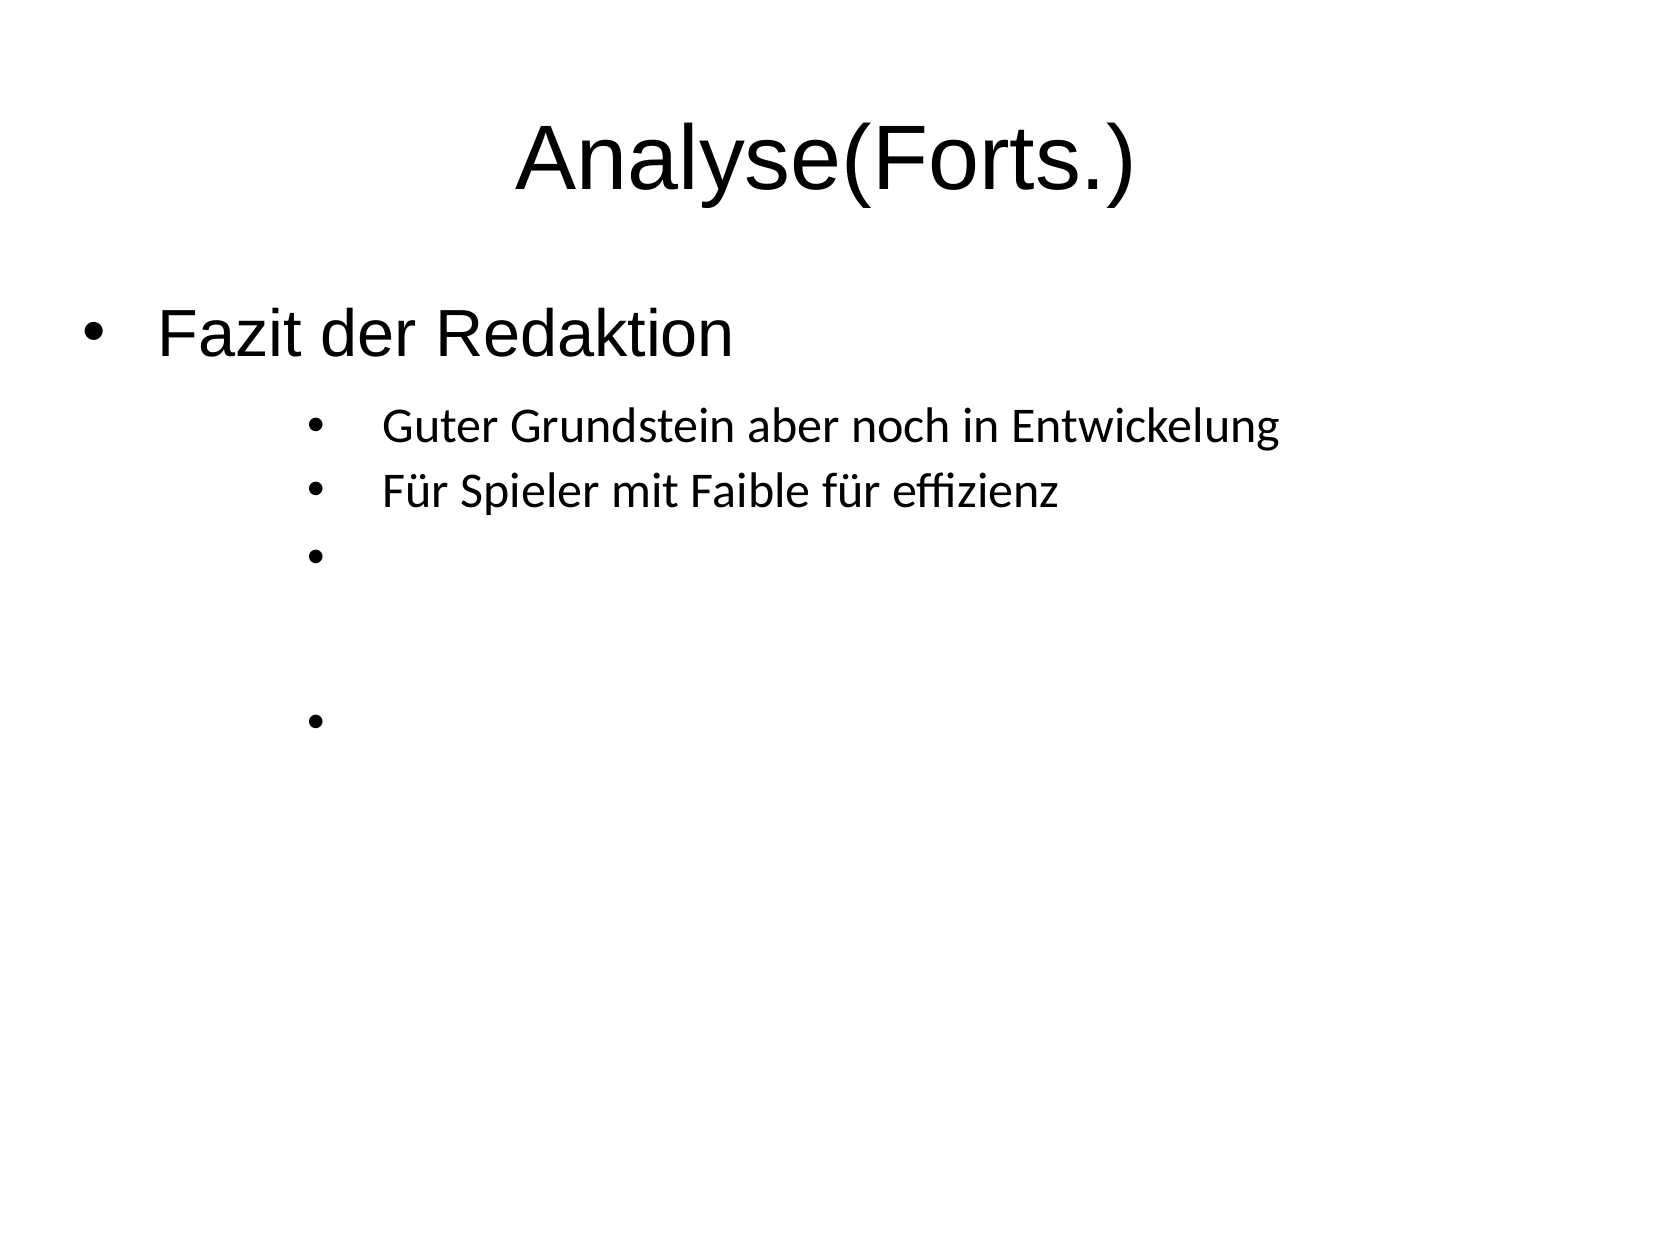

# Analyse(Forts.)
Fazit der Redaktion
Guter Grundstein aber noch in Entwickelung
Für Spieler mit Faible für effizienz